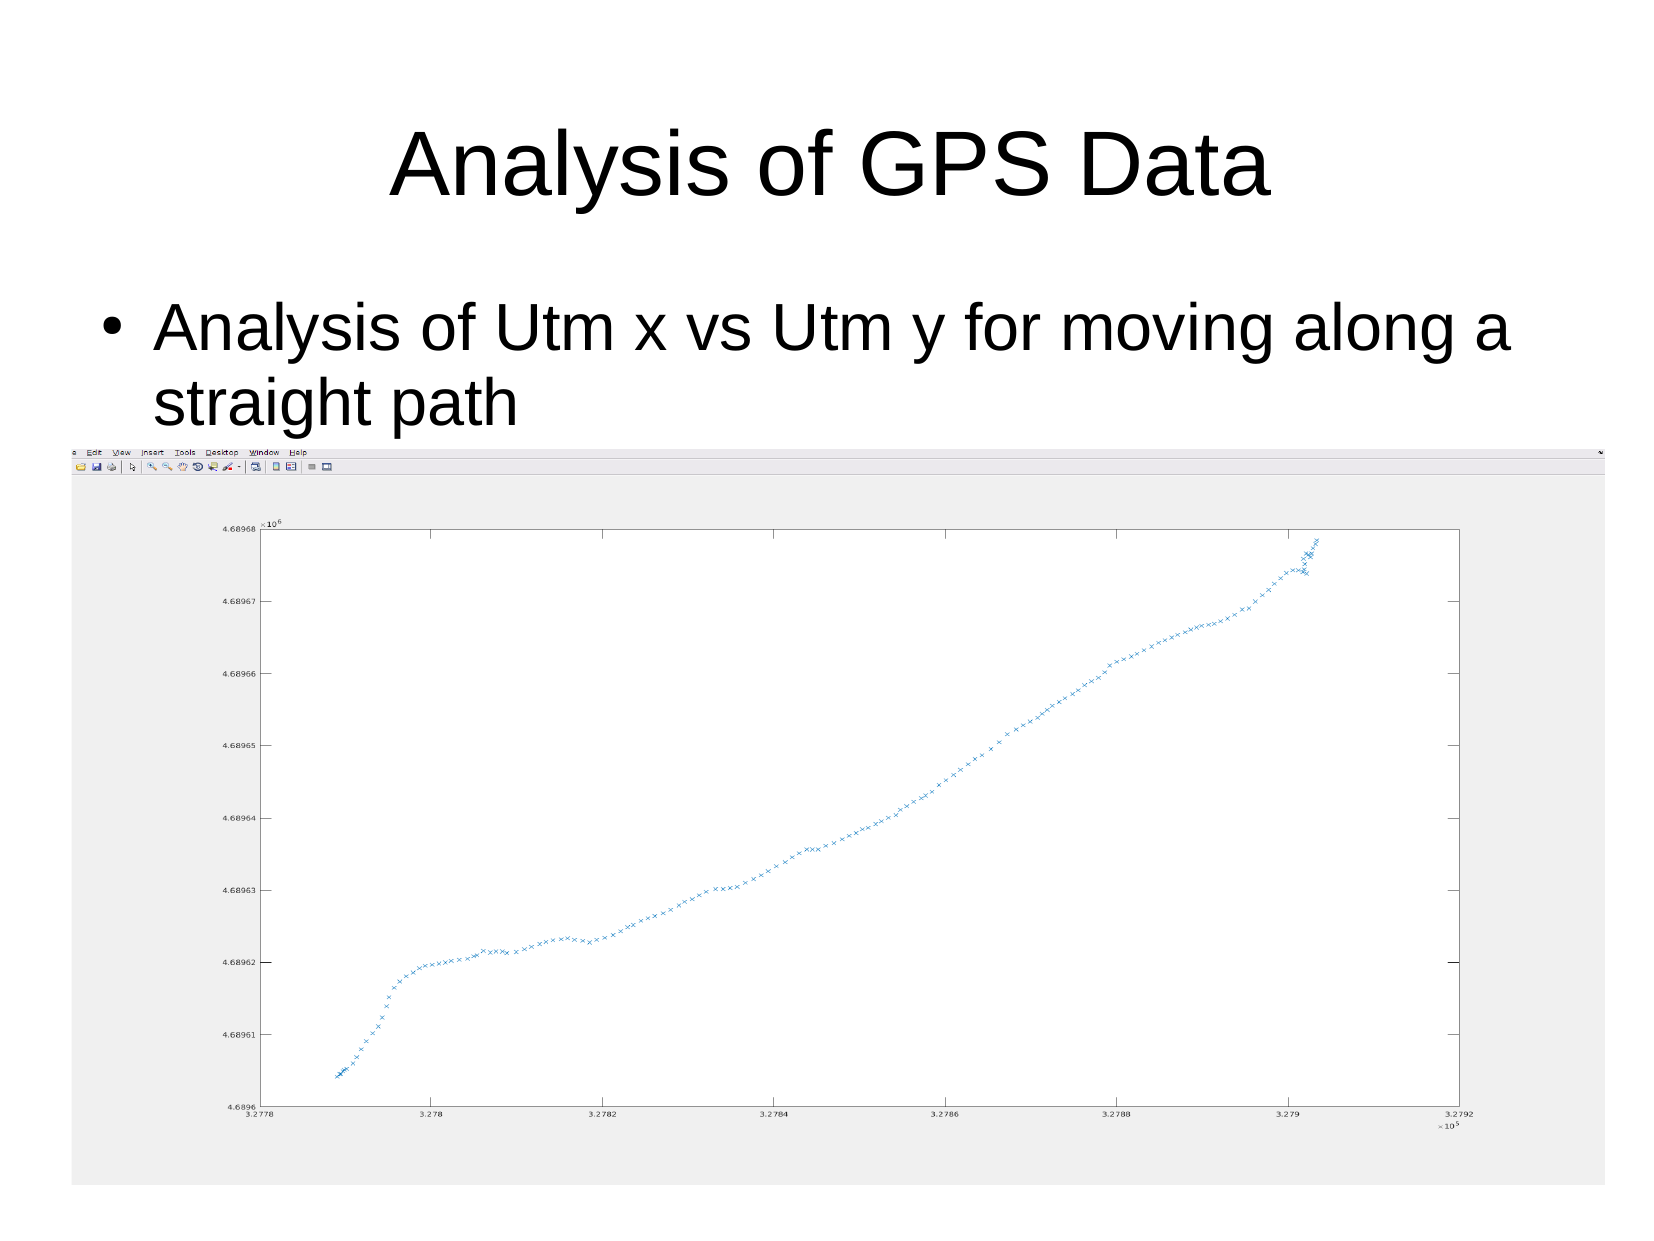

Analysis of GPS Data
# Analysis of Utm x vs Utm y for moving along a straight path